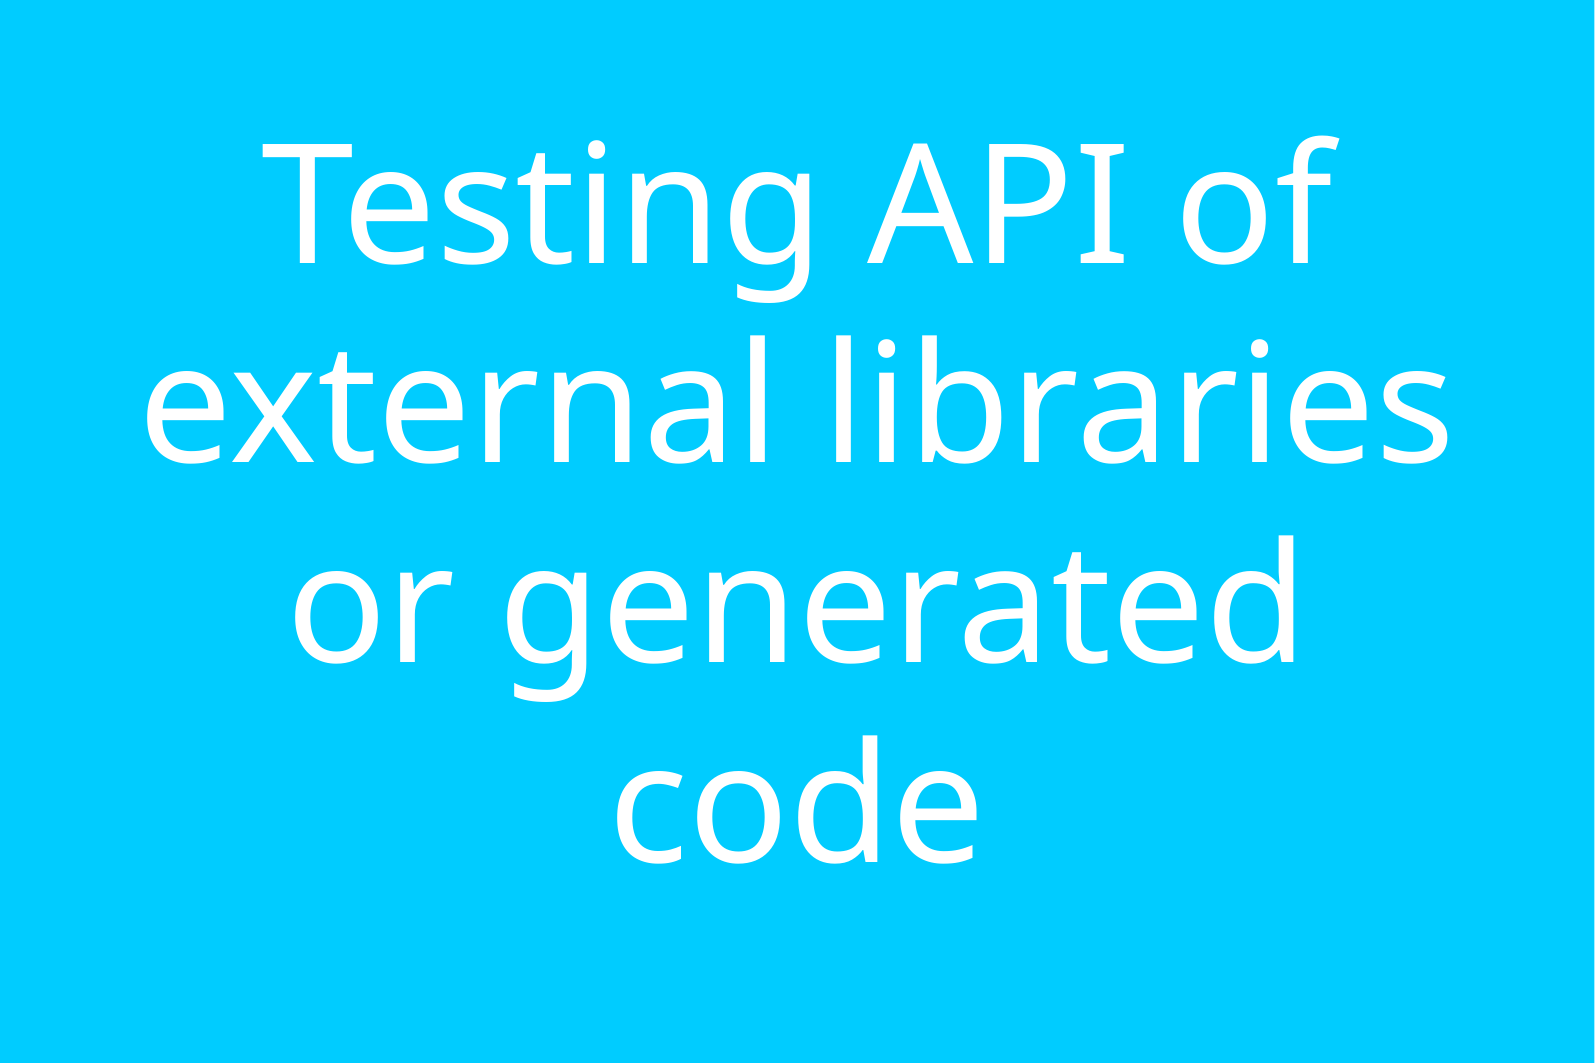

Testing API of external libraries or generated code